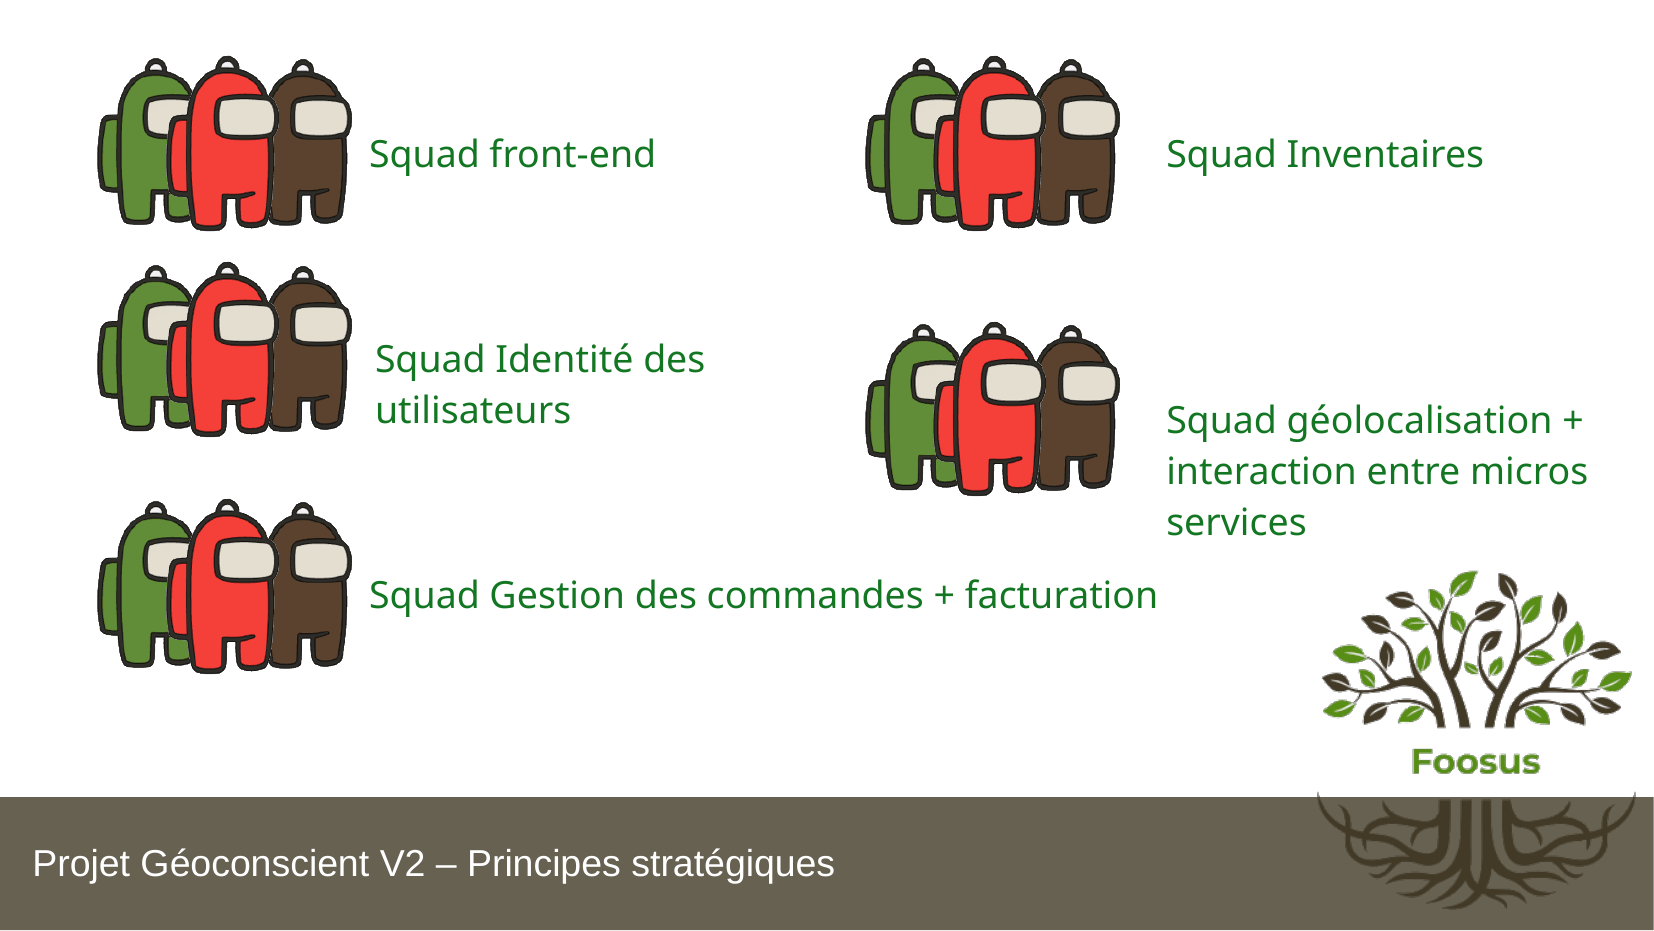

Squad front-end
Squad Inventaires
Squad Identité des utilisateurs
Squad géolocalisation + interaction entre micros services
Squad Gestion des commandes + facturation
Projet Géoconscient V2 – Principes stratégiques